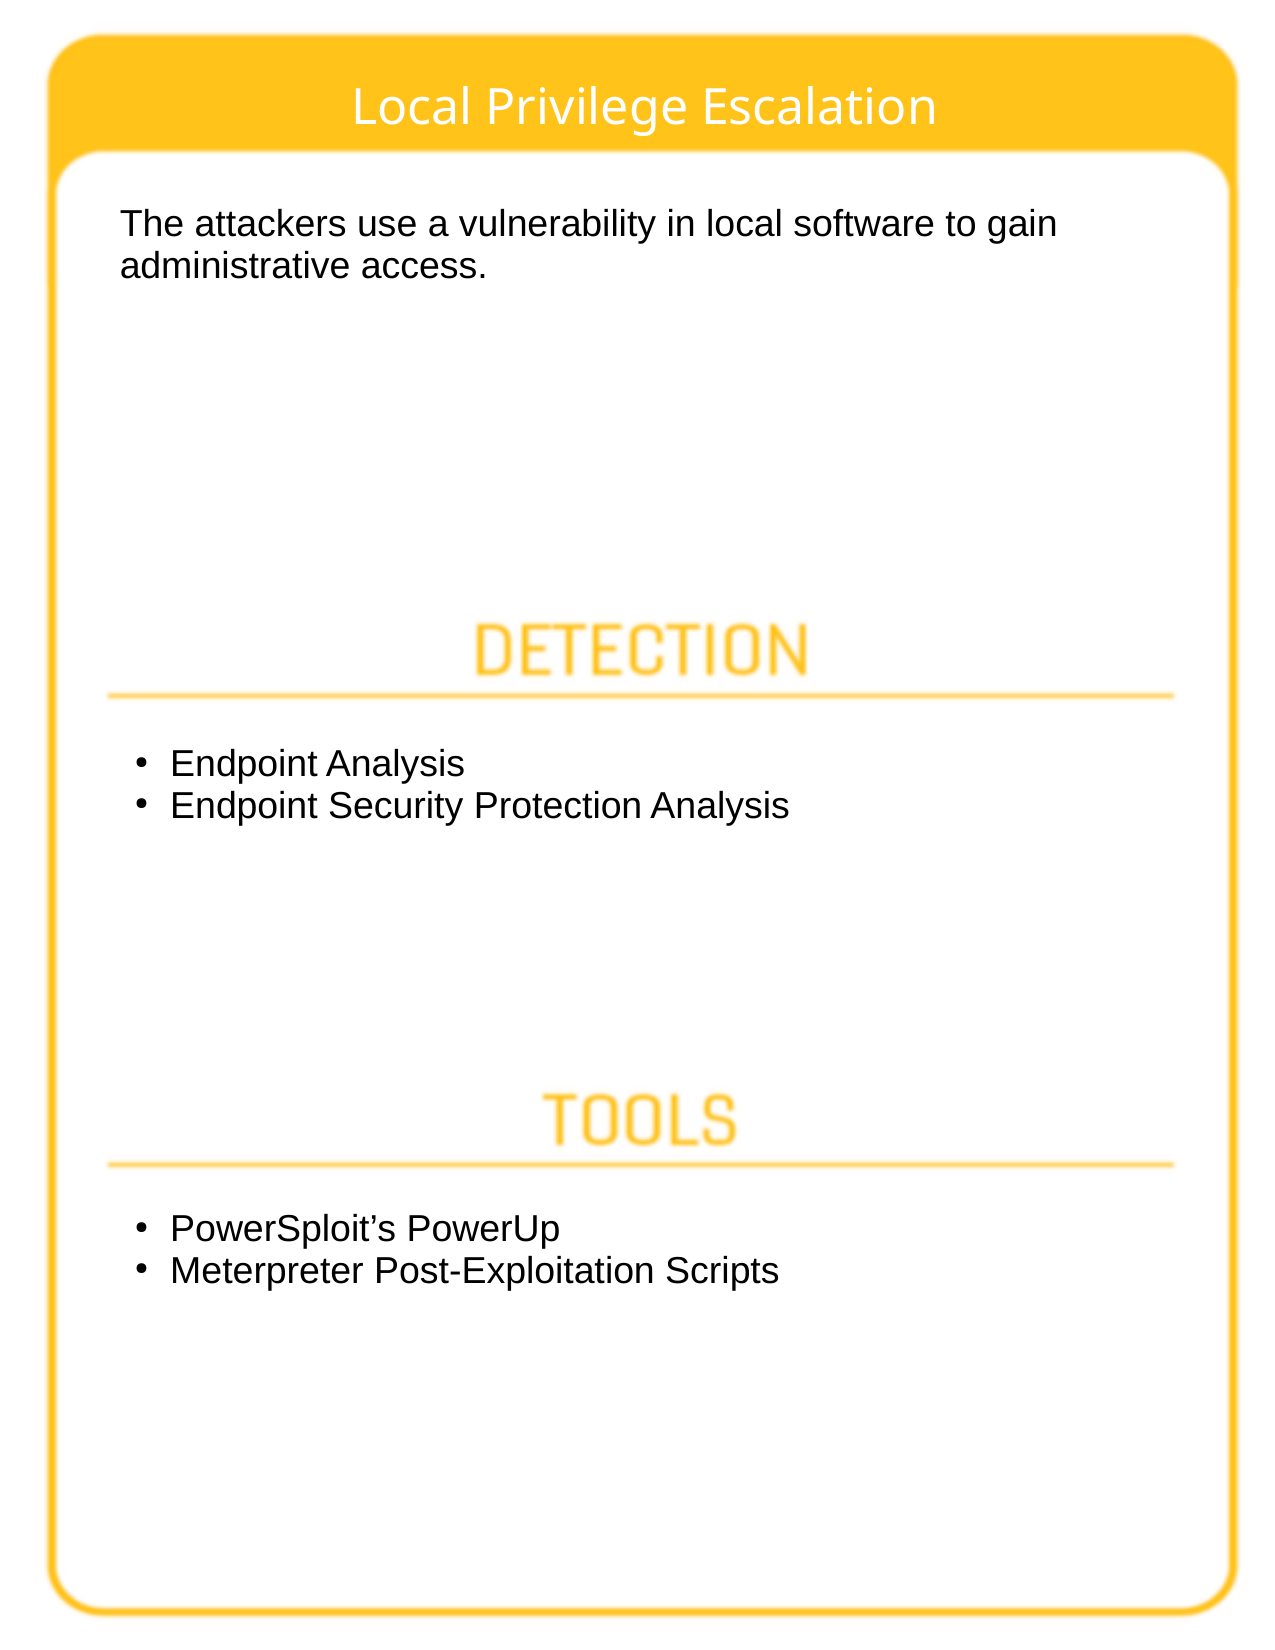

Local Privilege Escalation
The attackers use a vulnerability in local software to gain administrative access.
Endpoint Analysis
Endpoint Security Protection Analysis
PowerSploit’s PowerUp
Meterpreter Post-Exploitation Scripts